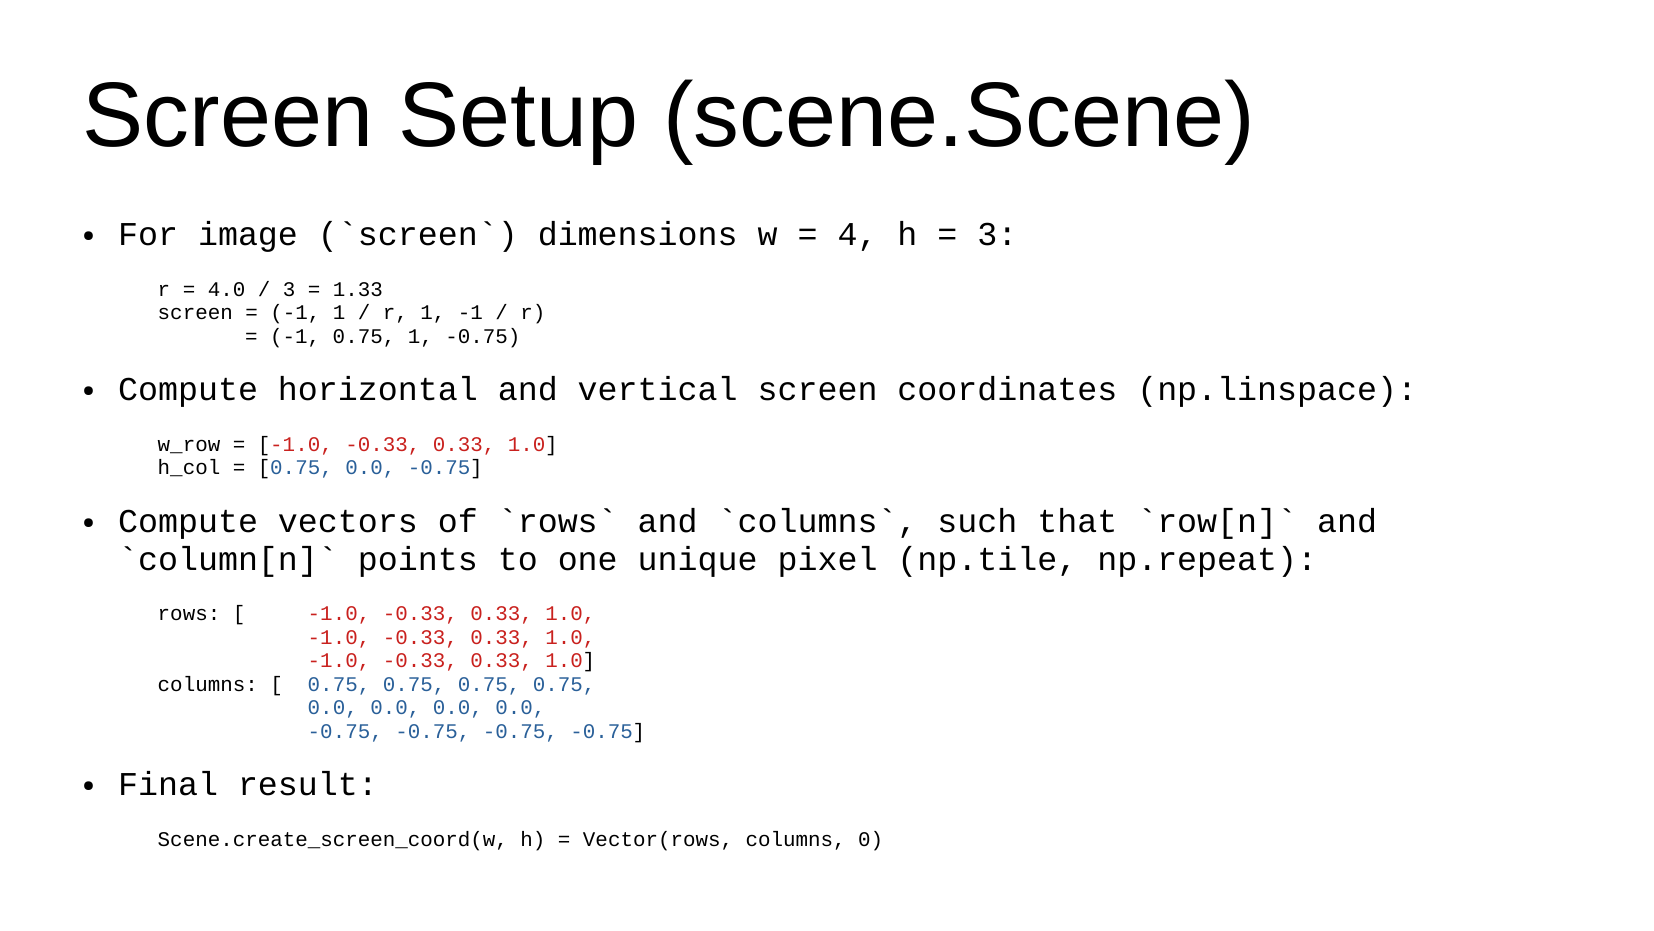

# Screen Setup (scene.Scene)
For image (`screen`) dimensions w = 4, h = 3:
	r = 4.0 / 3 = 1.33
	screen = (-1, 1 / r, 1, -1 / r)
	 	 = (-1, 0.75, 1, -0.75)
Compute horizontal and vertical screen coordinates (np.linspace):
	w_row = [-1.0, -0.33, 0.33, 1.0]
	h_col = [0.75, 0.0, -0.75]
Compute vectors of `rows` and `columns`, such that `row[n]` and `column[n]` points to one unique pixel (np.tile, np.repeat):
	rows: [	-1.0, -0.33, 0.33, 1.0,
			-1.0, -0.33, 0.33, 1.0,
			-1.0, -0.33, 0.33, 1.0]
	columns: [	0.75, 0.75, 0.75, 0.75,
			0.0, 0.0, 0.0, 0.0,
			-0.75, -0.75, -0.75, -0.75]
Final result:
	Scene.create_screen_coord(w, h) = Vector(rows, columns, 0)